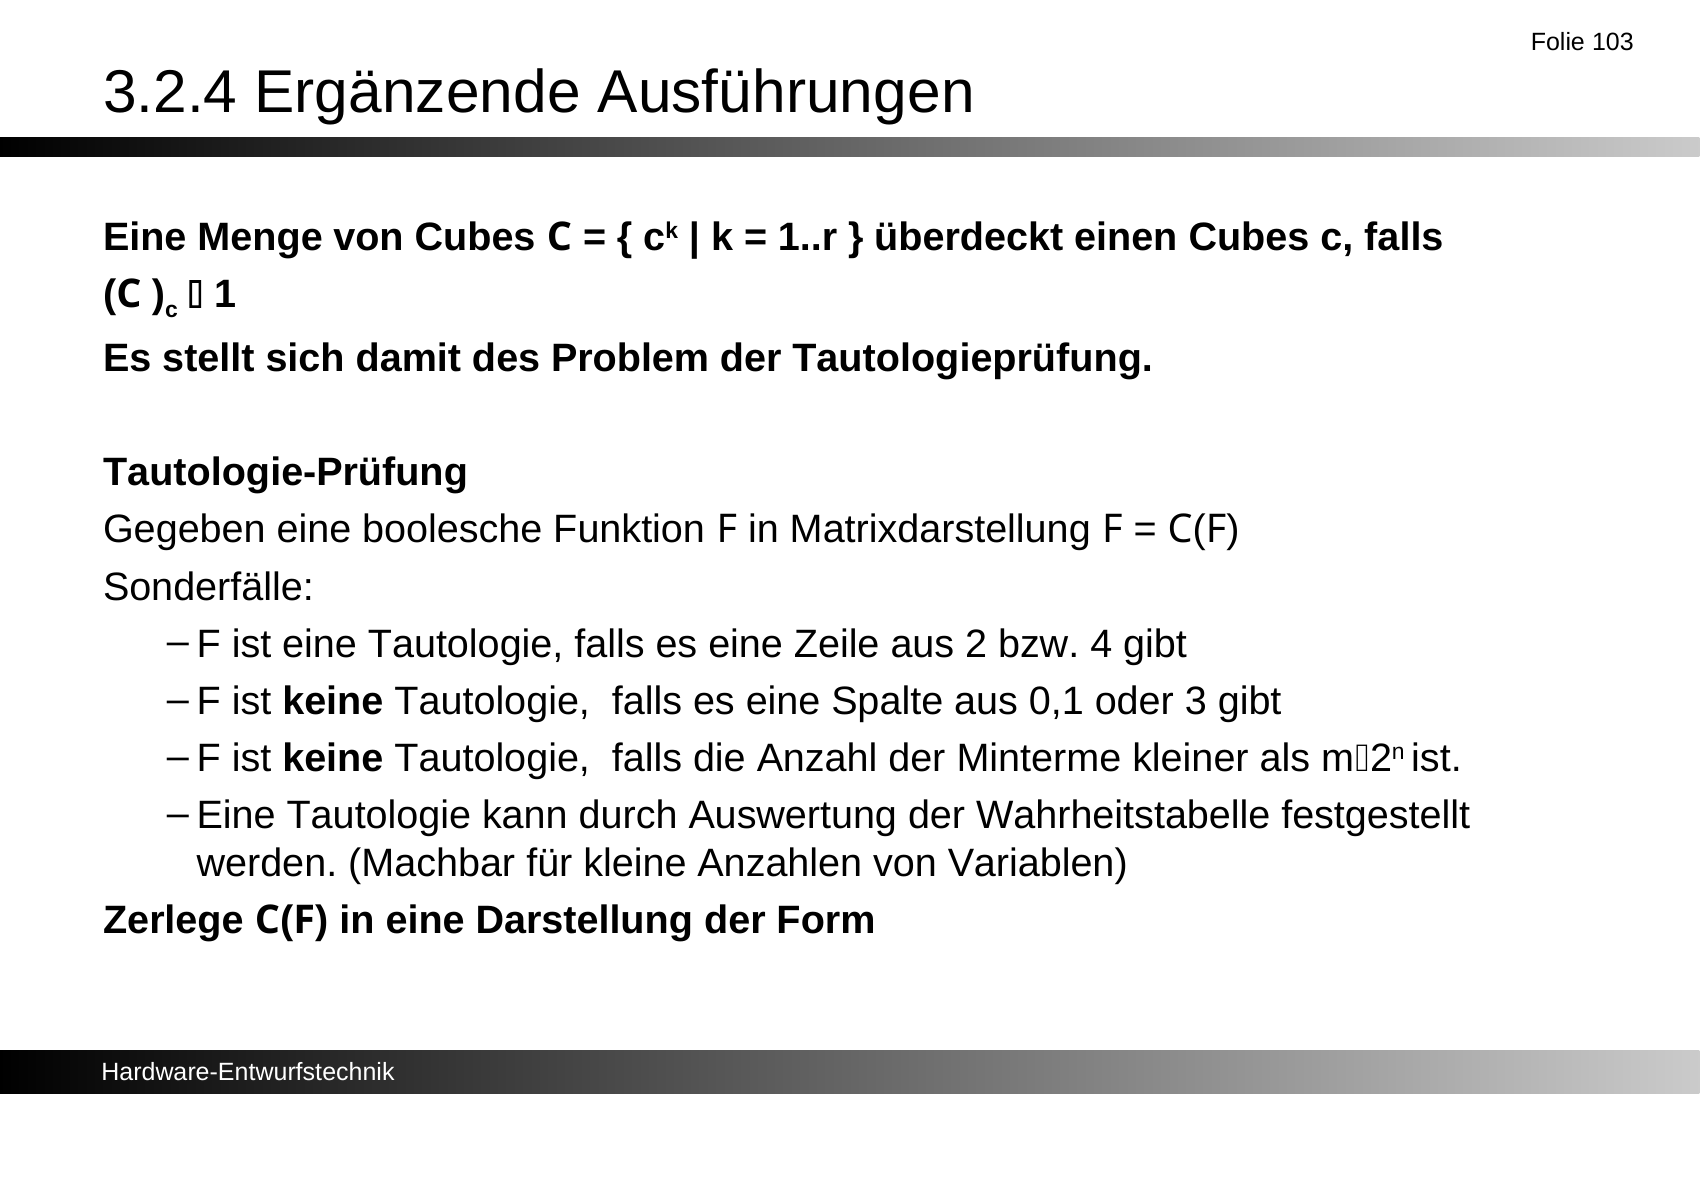

# 3.2.4 Ergänzende Ausführungen
Eine Menge von Cubes C = { ck | k = 1..r } überdeckt einen Cubes c, falls
(C )c  1
Es stellt sich damit des Problem der Tautologieprüfung.
Tautologie-Prüfung
Gegeben eine boolesche Funktion F in Matrixdarstellung F = C(F)
Sonderfälle:
F ist eine Tautologie, falls es eine Zeile aus 2 bzw. 4 gibt
F ist keine Tautologie, falls es eine Spalte aus 0,1 oder 3 gibt
F ist keine Tautologie, falls die Anzahl der Minterme kleiner als m2n ist.
Eine Tautologie kann durch Auswertung der Wahrheitstabelle festgestellt werden. (Machbar für kleine Anzahlen von Variablen)
Zerlege C(F) in eine Darstellung der Form